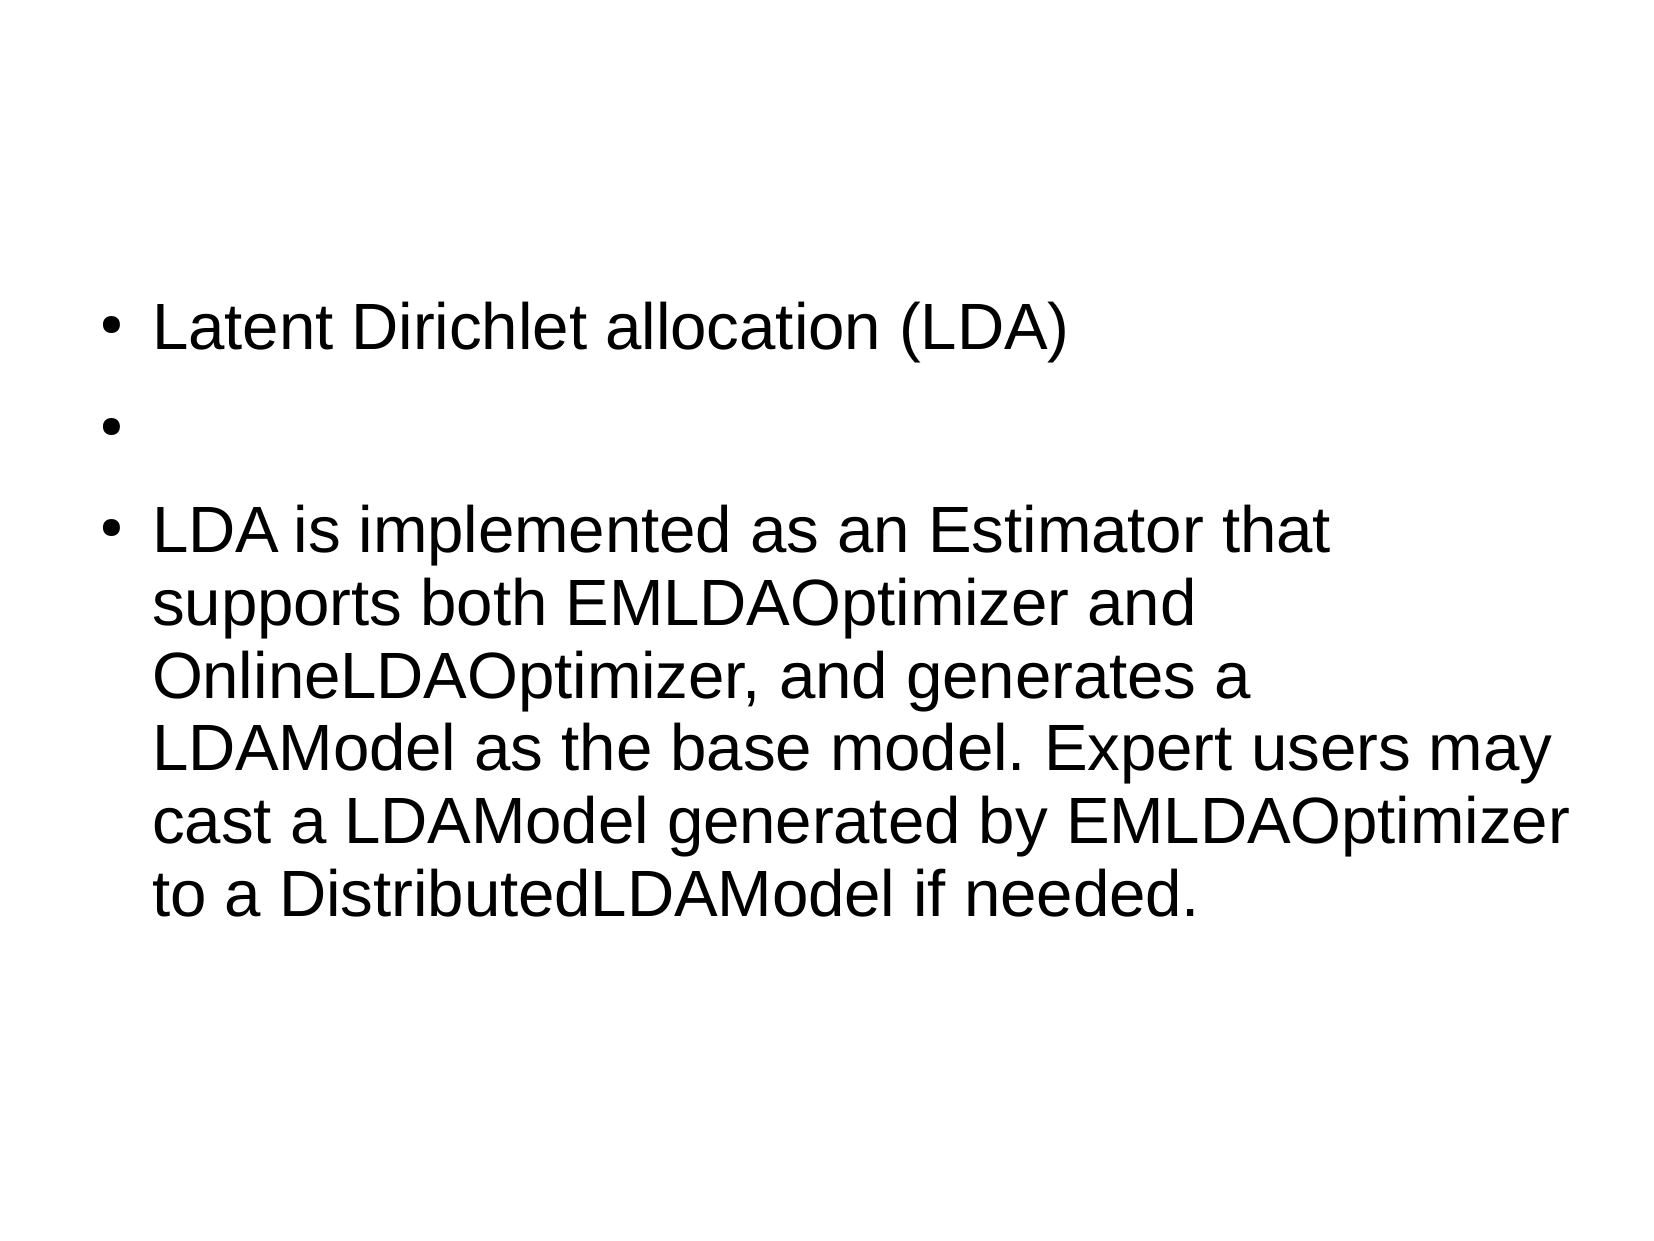

#
Latent Dirichlet allocation (LDA)
LDA is implemented as an Estimator that supports both EMLDAOptimizer and OnlineLDAOptimizer, and generates a LDAModel as the base model. Expert users may cast a LDAModel generated by EMLDAOptimizer to a DistributedLDAModel if needed.